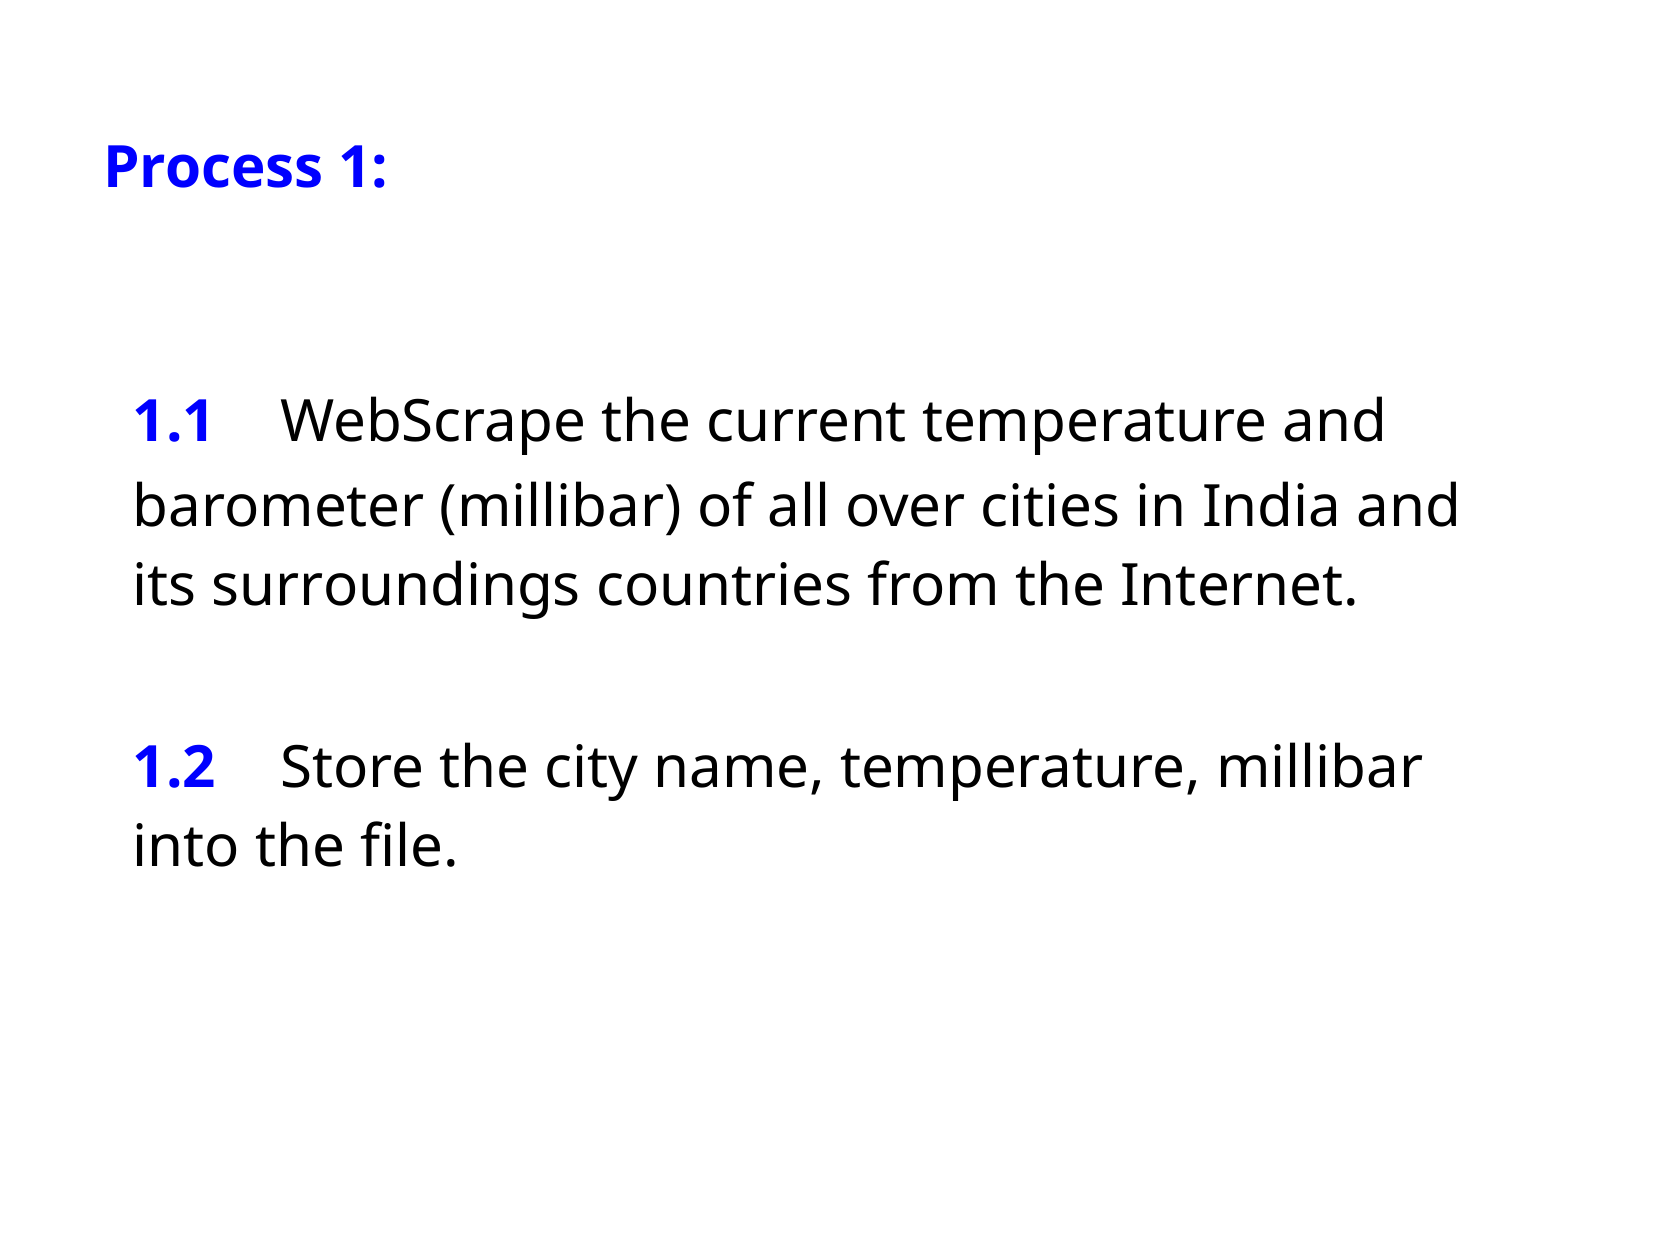

Process 1:
1.1	WebScrape the current temperature and barometer (millibar) of all over cities in India and its surroundings countries from the Internet.
1.2	Store the city name, temperature, millibar into the file.